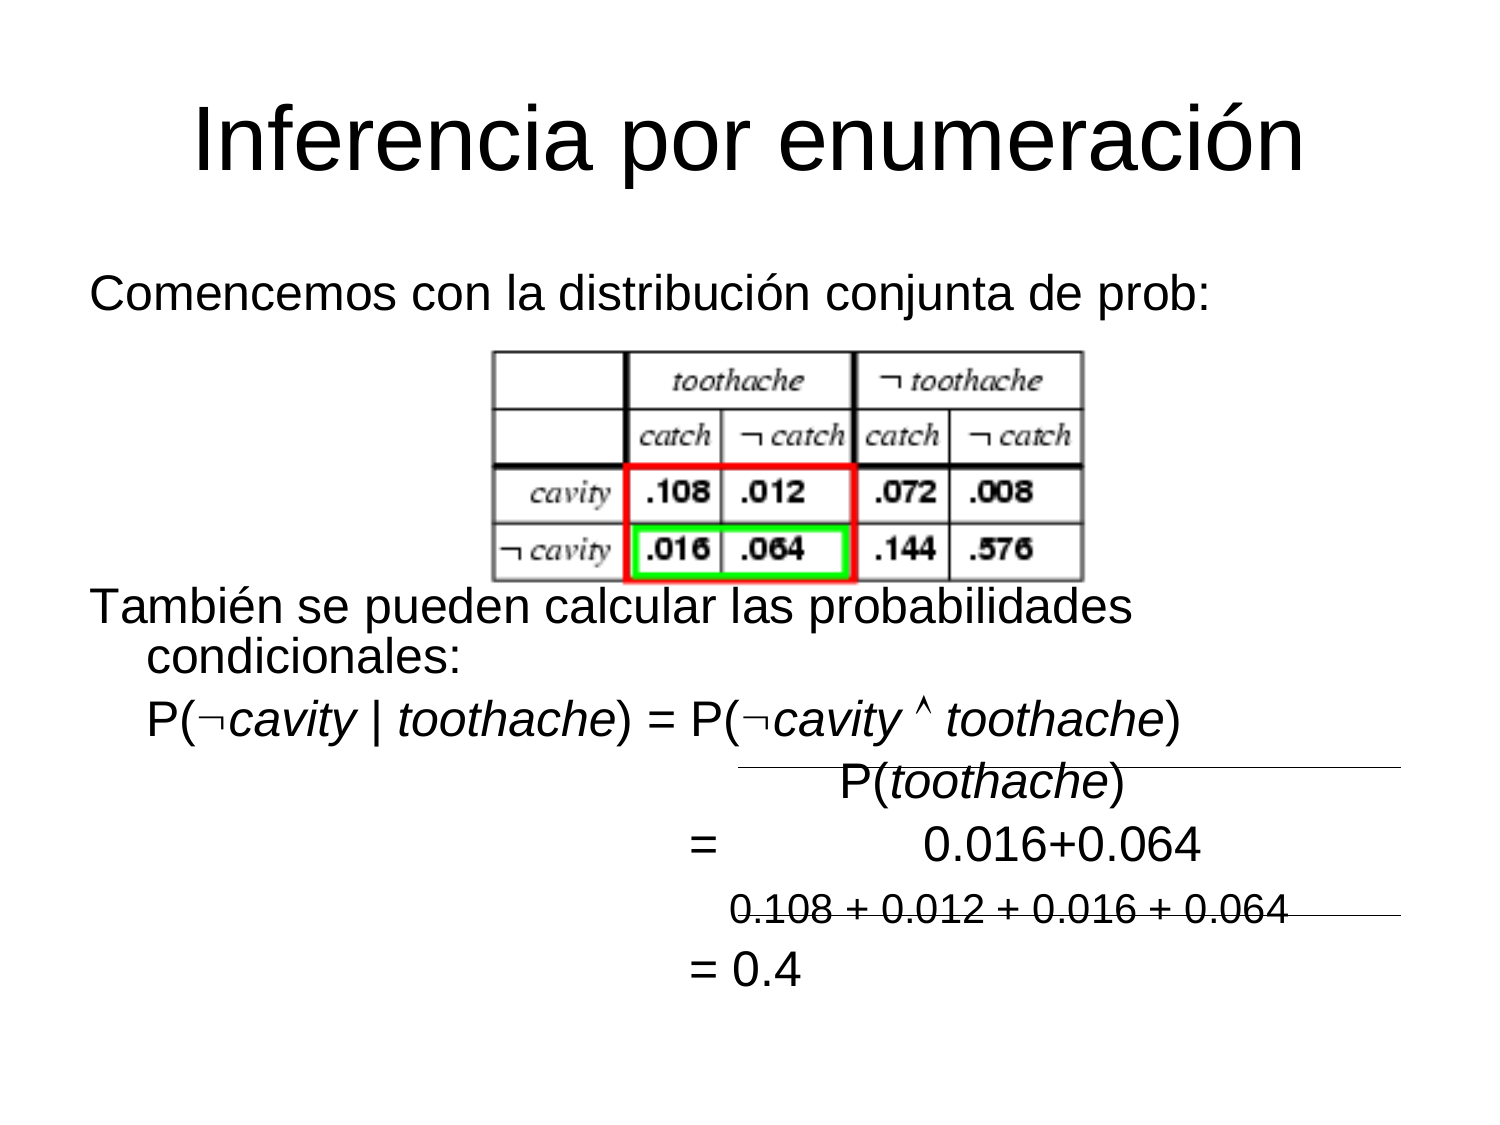

# Inferencia por enumeración
Comencemos con la distribución conjunta de prob:
También se pueden calcular las probabilidades condicionales:
	P(cavity | toothache) = P(cavity  toothache)
						P(toothache)
					= 	 0.016+0.064
					 0.108 + 0.012 + 0.016 + 0.064
					= 0.4